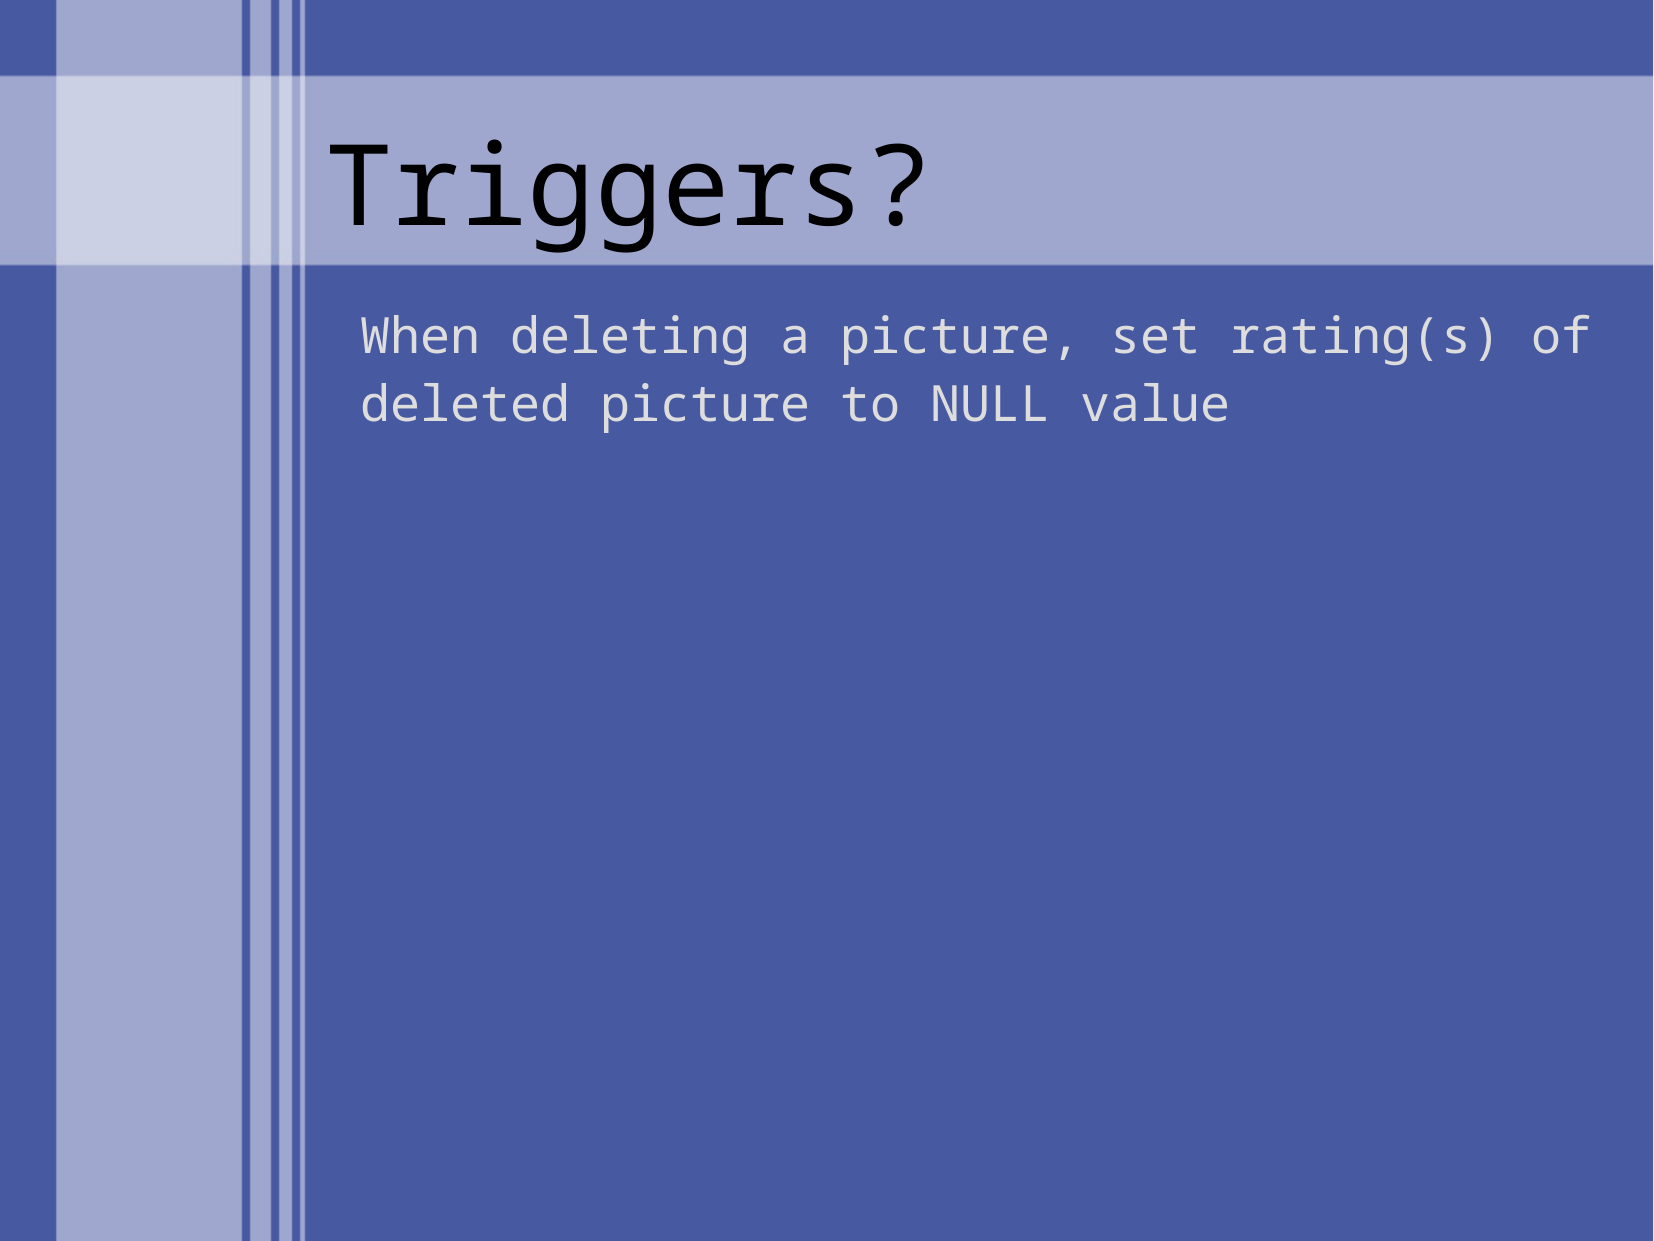

Triggers?
When deleting a picture, set rating(s) of
deleted picture to NULL value